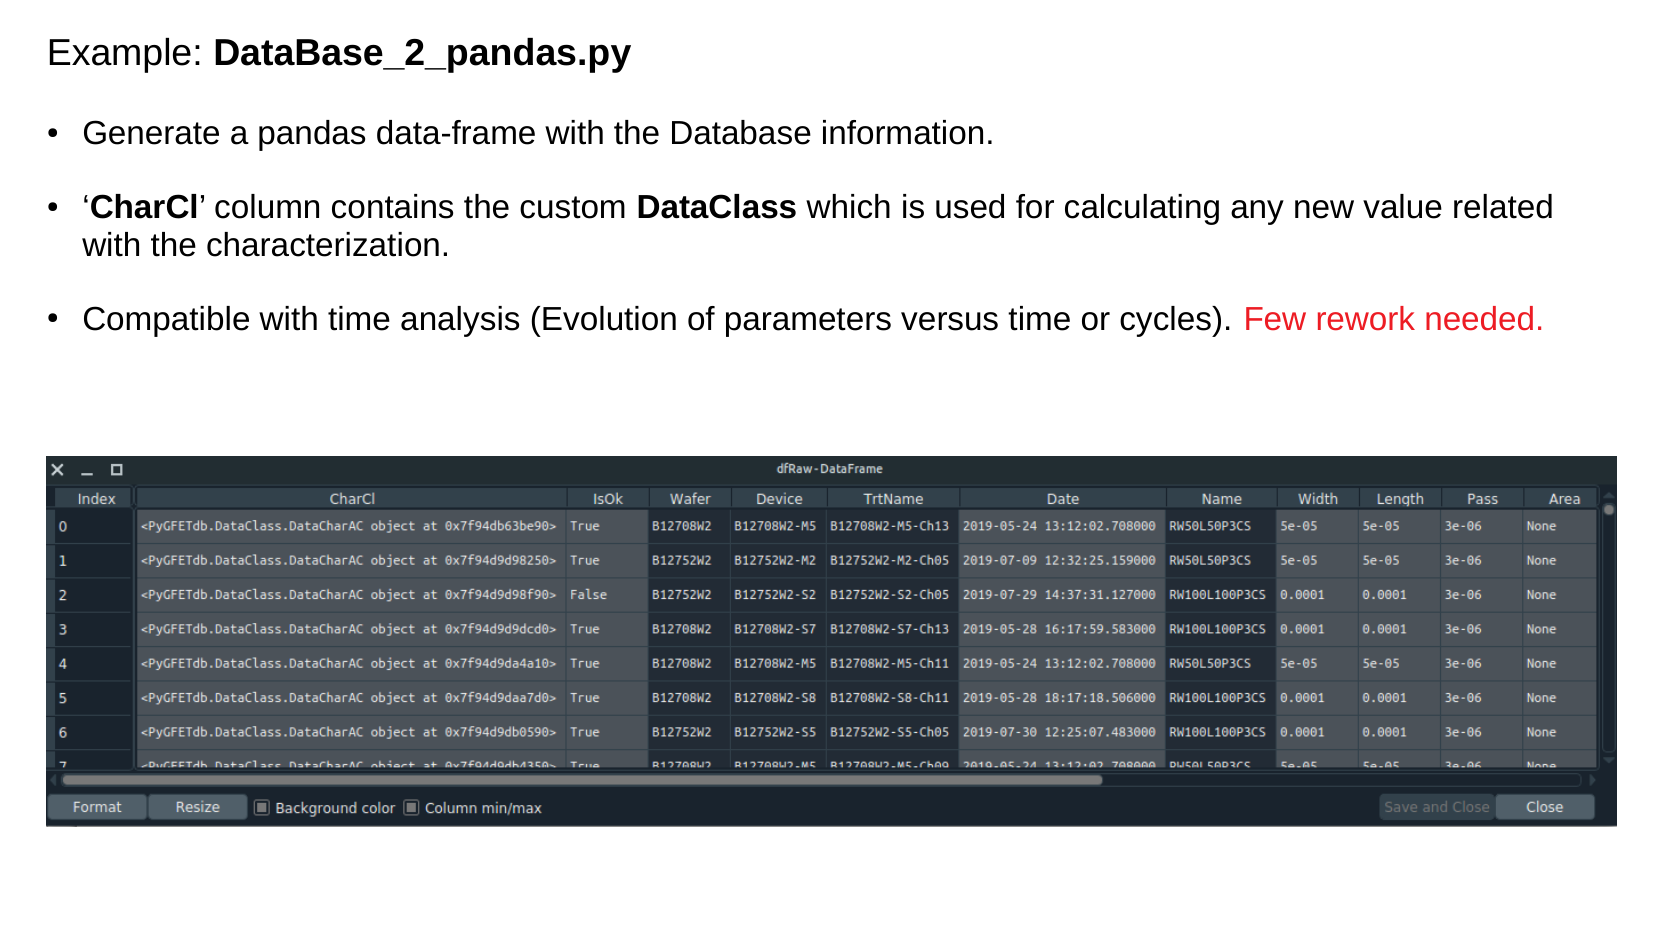

Example: DataBase_2_pandas.py
Generate a pandas data-frame with the Database information.
‘CharCl’ column contains the custom DataClass which is used for calculating any new value related with the characterization.
Compatible with time analysis (Evolution of parameters versus time or cycles). Few rework needed.